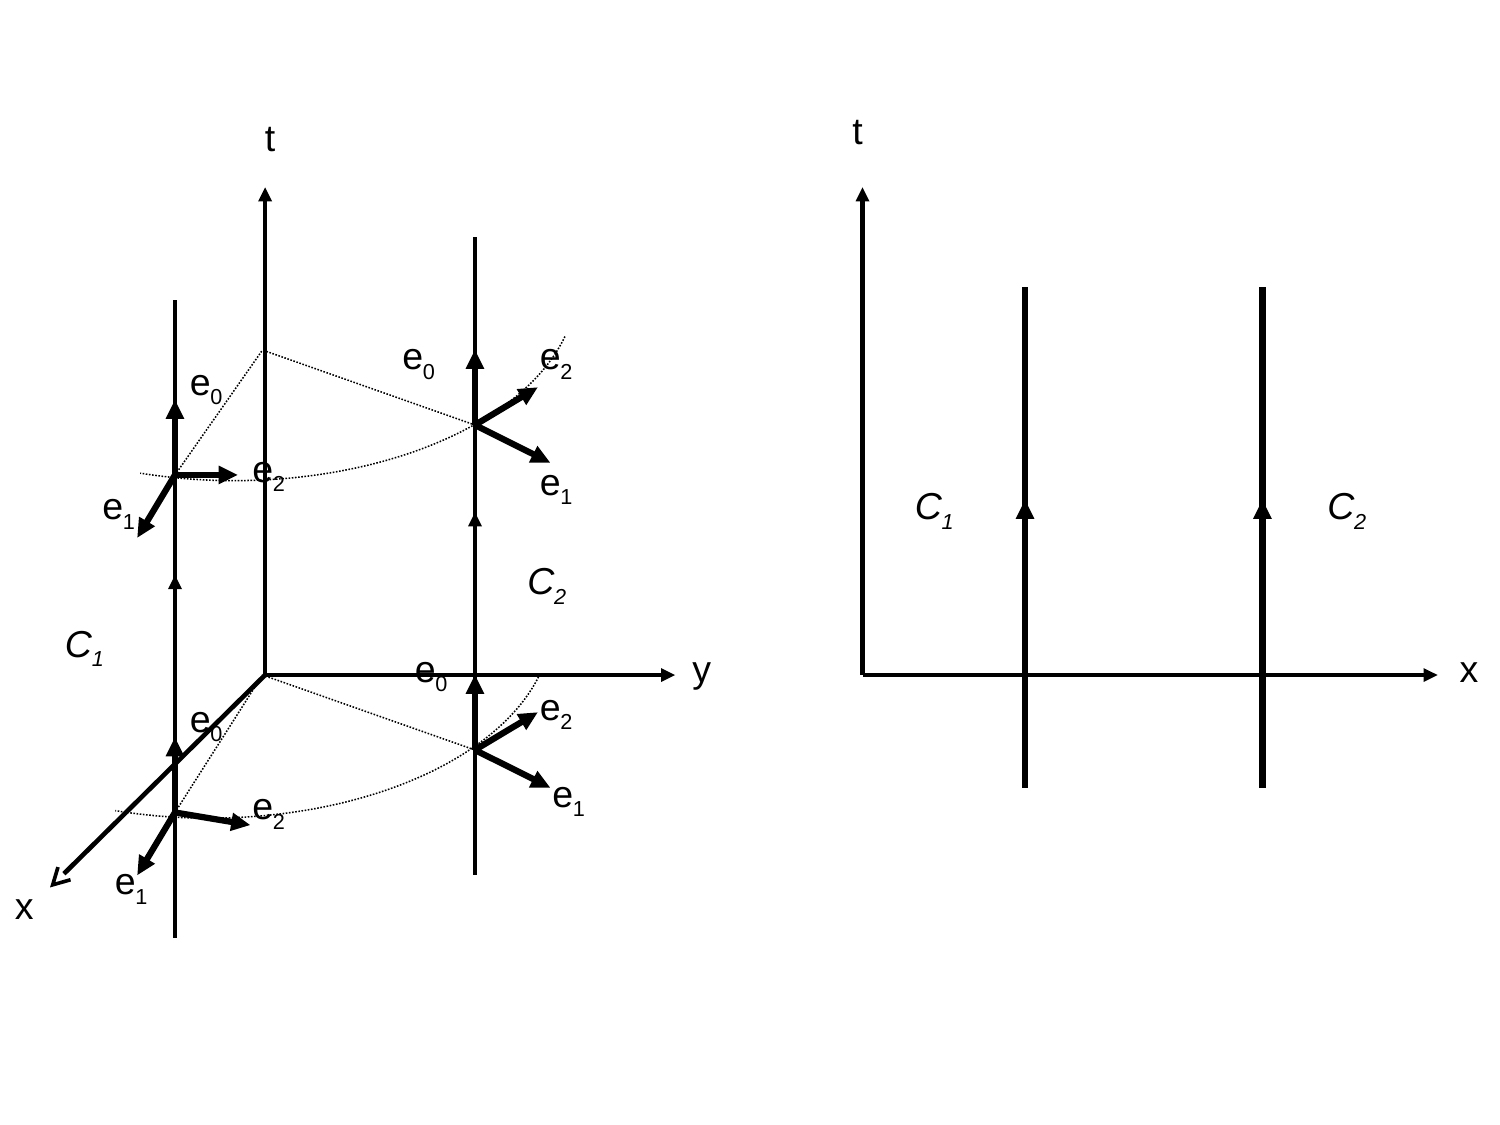

t
t
e0
e2
e0
e2
e1
e1
C1
C2
C2
C1
e0
y
x
e2
e0
e1
e2
e1
x